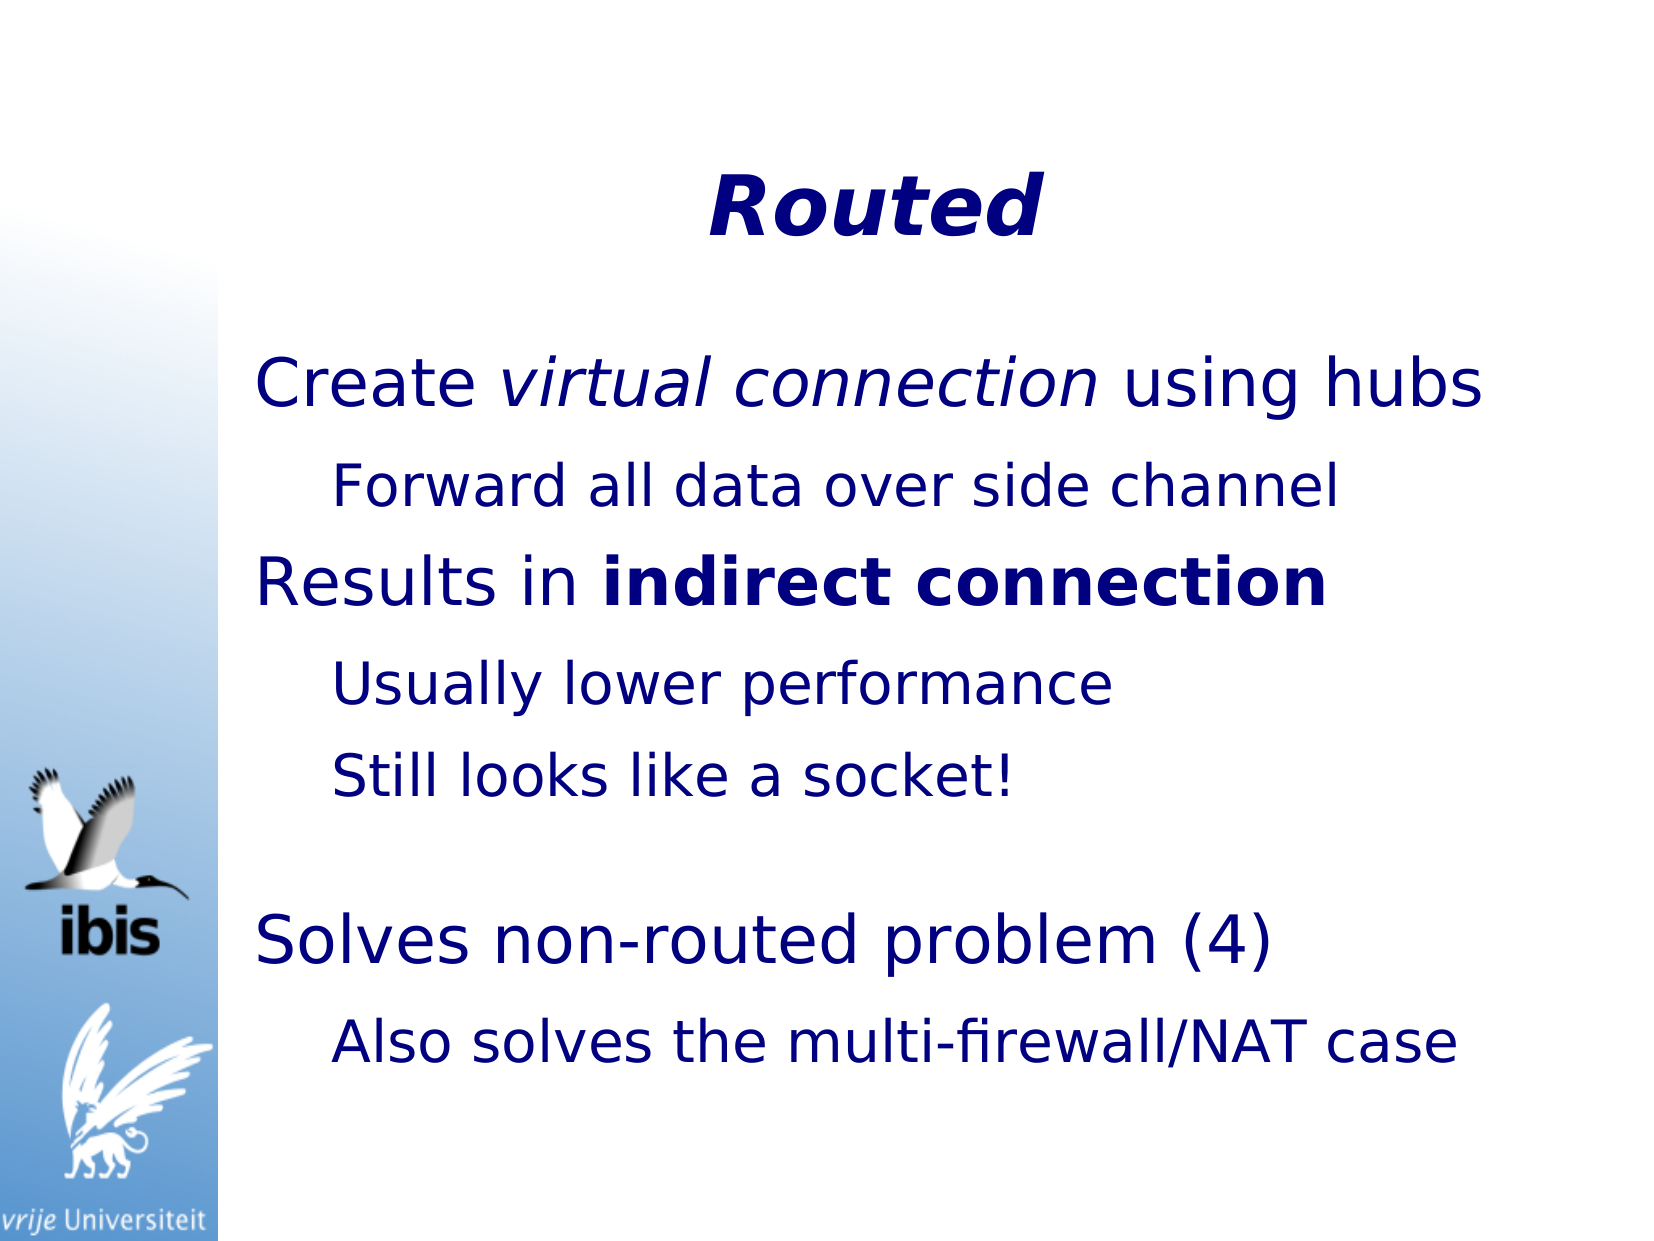

# Routed
Create virtual connection using hubs
Forward all data over side channel
Results in indirect connection
Usually lower performance
Still looks like a socket!
Solves non-routed problem (4)
Also solves the multi-firewall/NAT case